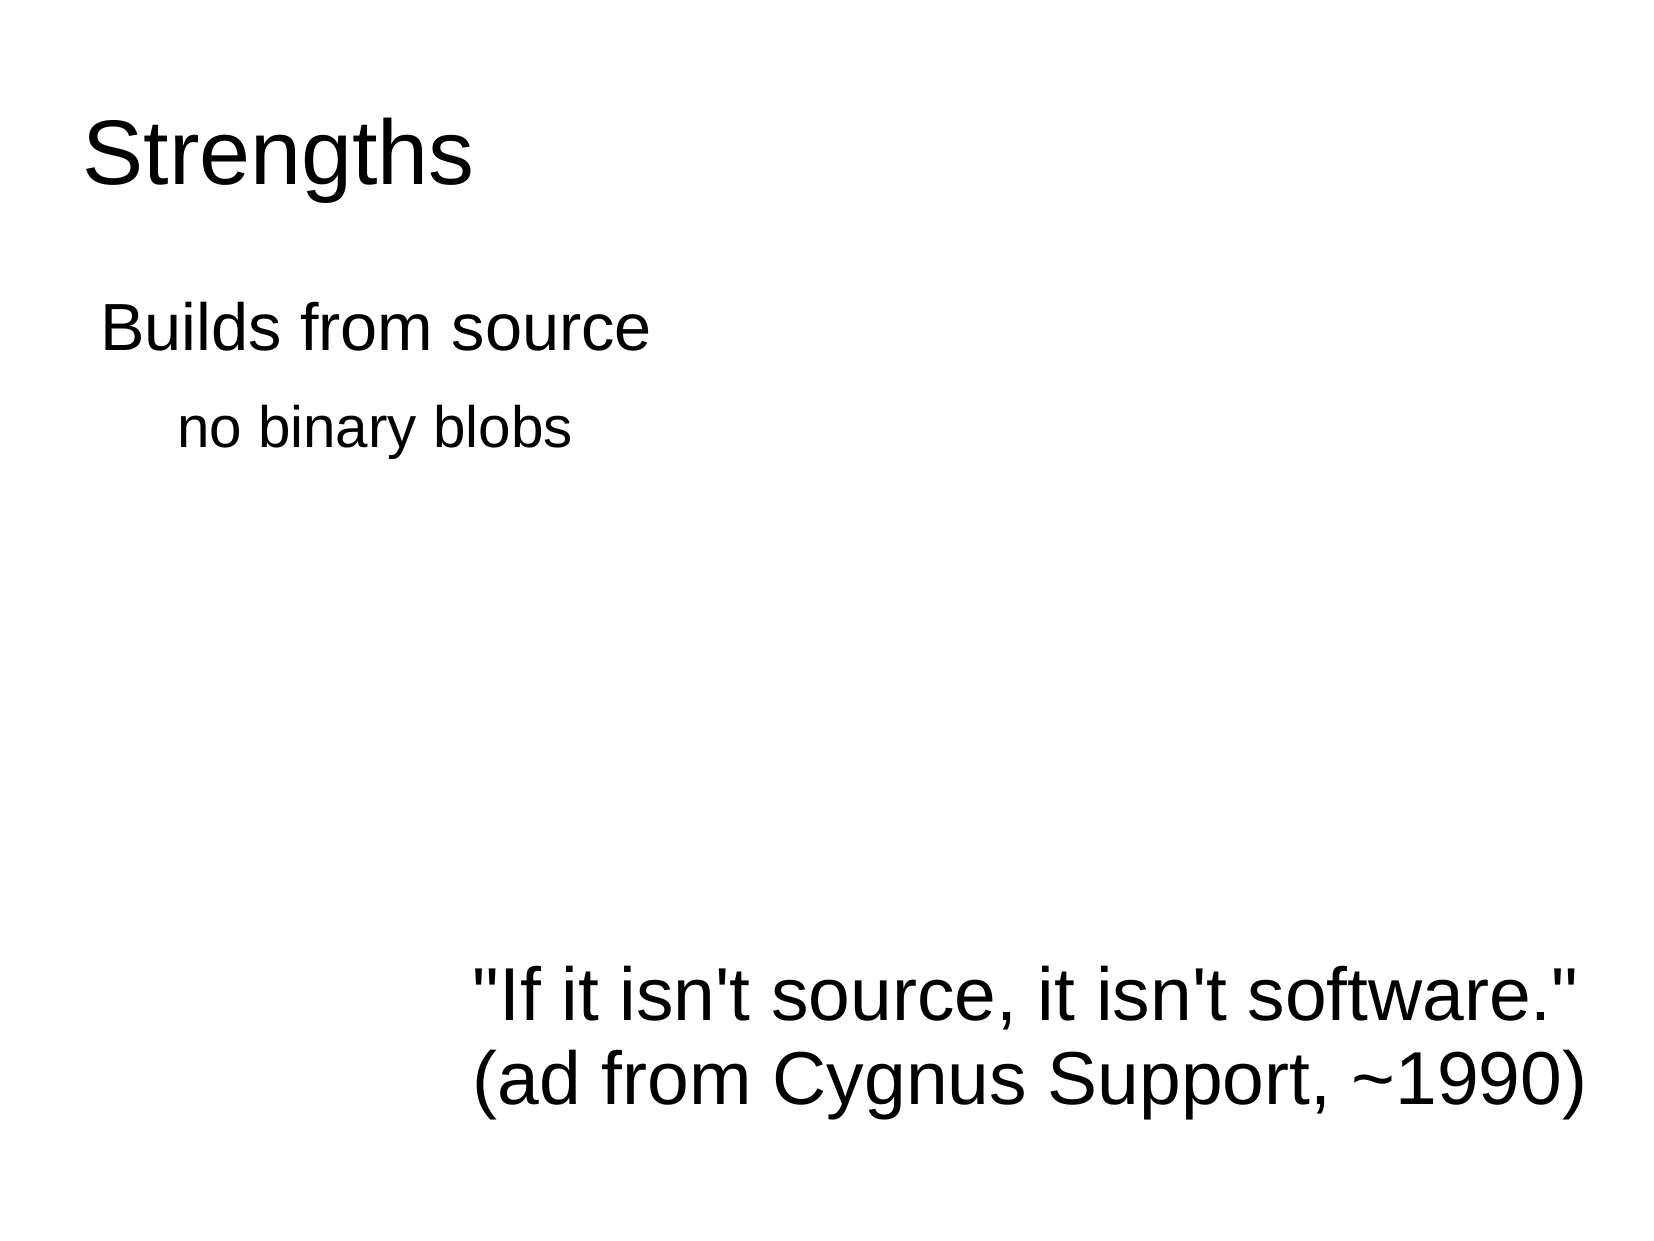

# Strengths
Builds from source
no binary blobs
"If it isn't source, it isn't software."
(ad from Cygnus Support, ~1990)